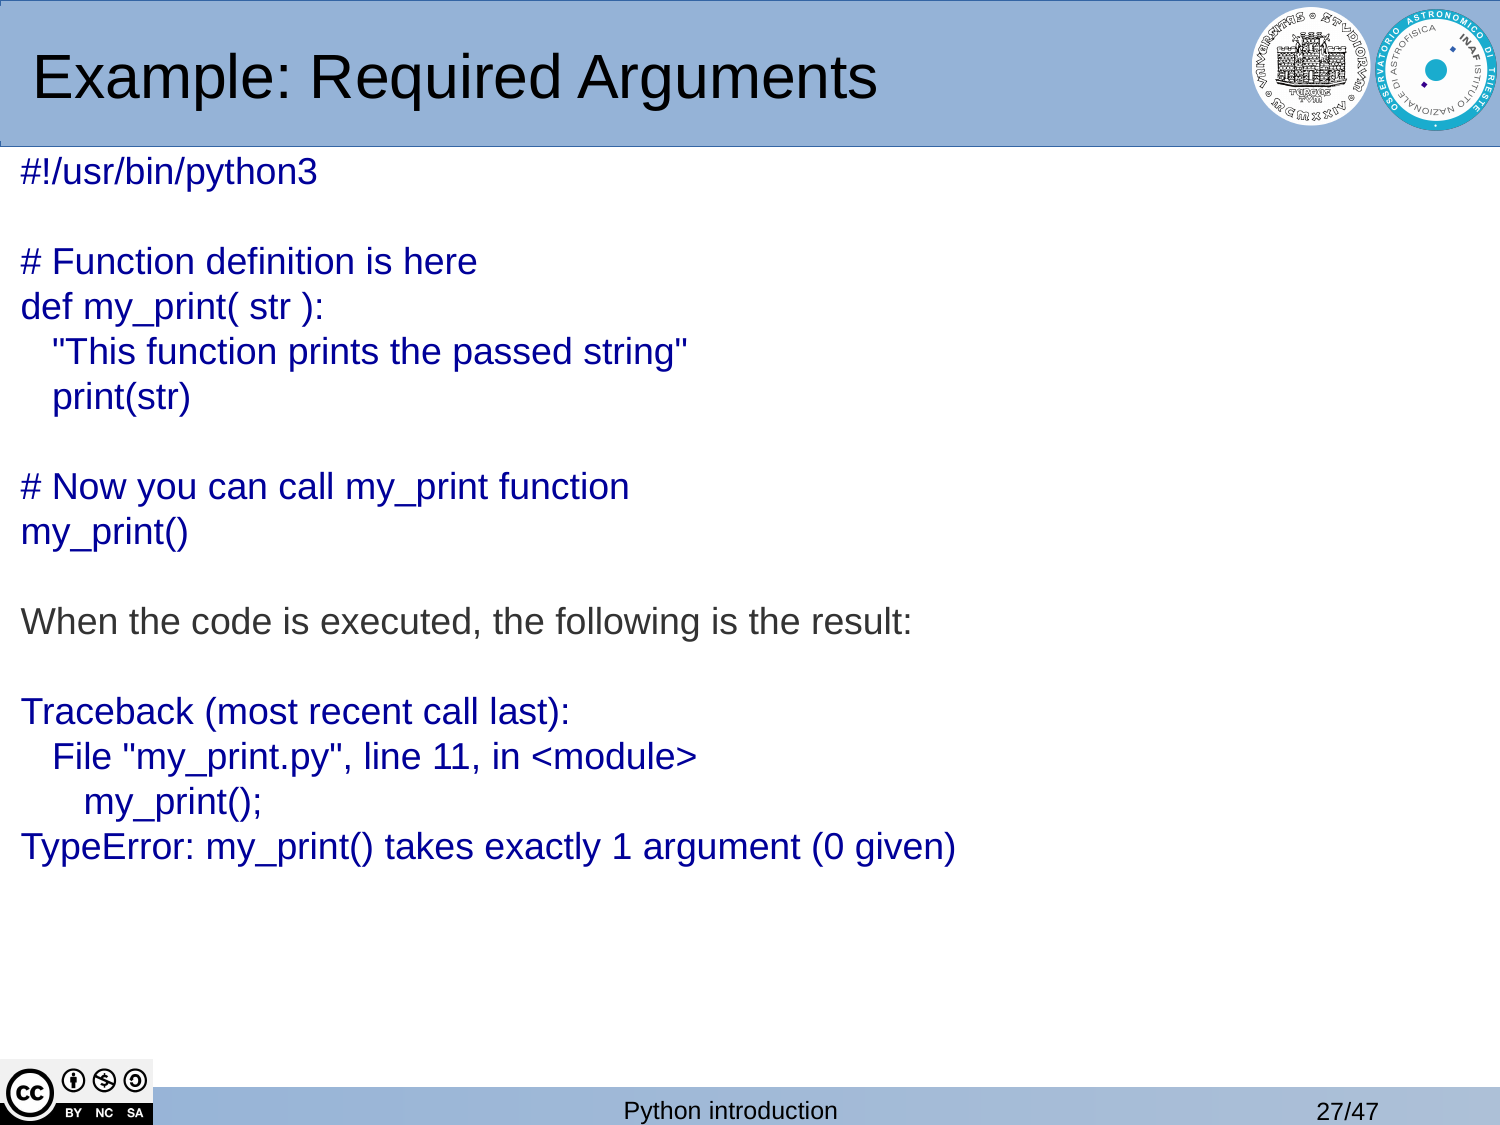

Example: Required Arguments
# #!/usr/bin/python3
# Function definition is here
def my_print( str ):
 "This function prints the passed string"
 print(str)
# Now you can call my_print function
my_print()
When the code is executed, the following is the result:
Traceback (most recent call last):
 File "my_print.py", line 11, in <module>
 my_print();
TypeError: my_print() takes exactly 1 argument (0 given)